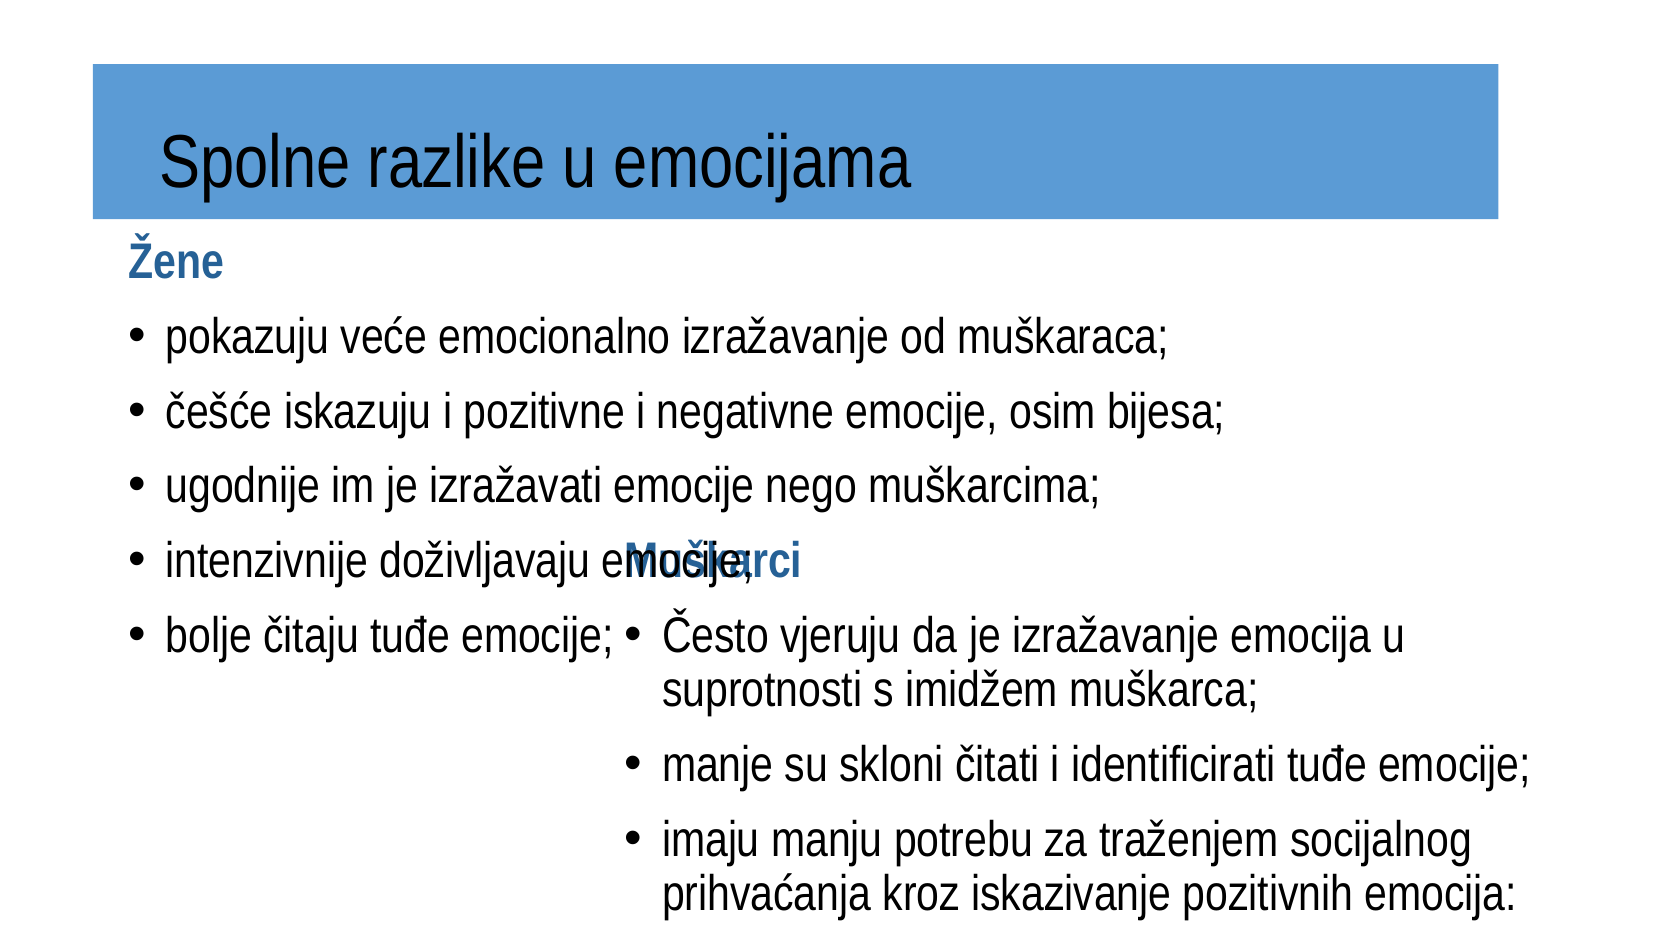

# Spol i emocije
Spolne razlike u emocijama
Žene
pokazuju veće emocionalno izražavanje od muškaraca;
češće iskazuju i pozitivne i negativne emocije, osim bijesa;
ugodnije im je izražavati emocije nego muškarcima;
intenzivnije doživljavaju emocije;
bolje čitaju tuđe emocije;
Muškarci
Često vjeruju da je izražavanje emocija u suprotnosti s imidžem muškarca;
manje su skloni čitati i identificirati tuđe emocije;
imaju manju potrebu za traženjem socijalnog prihvaćanja kroz iskazivanje pozitivnih emocija: